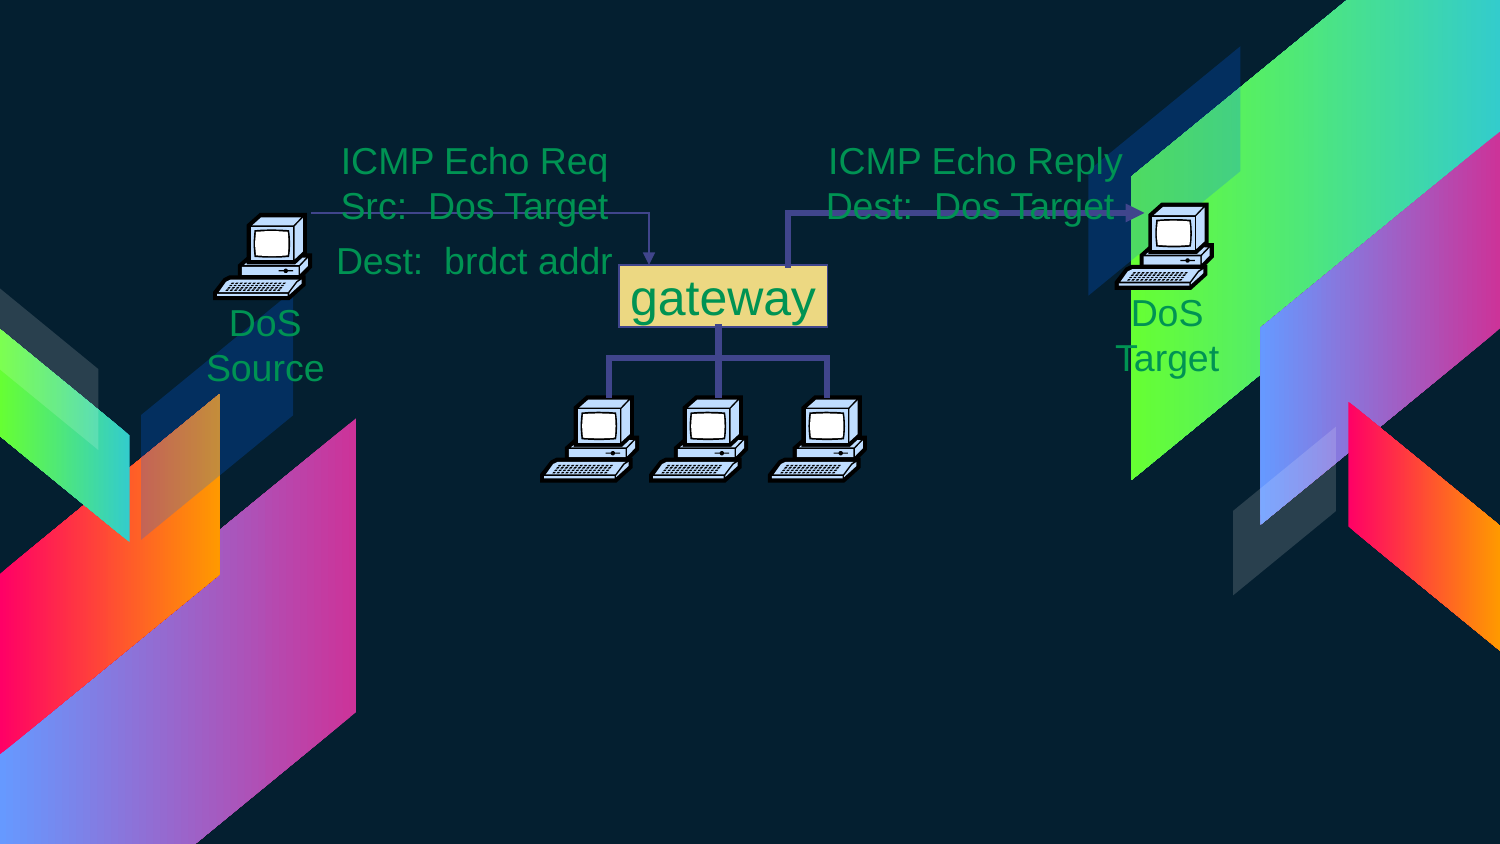

ICMP Echo Req
Src: Dos Target
Dest: brdct addr
 ICMP Echo Reply
Dest: Dos Target
gateway
DoS
Target
DoS
Source